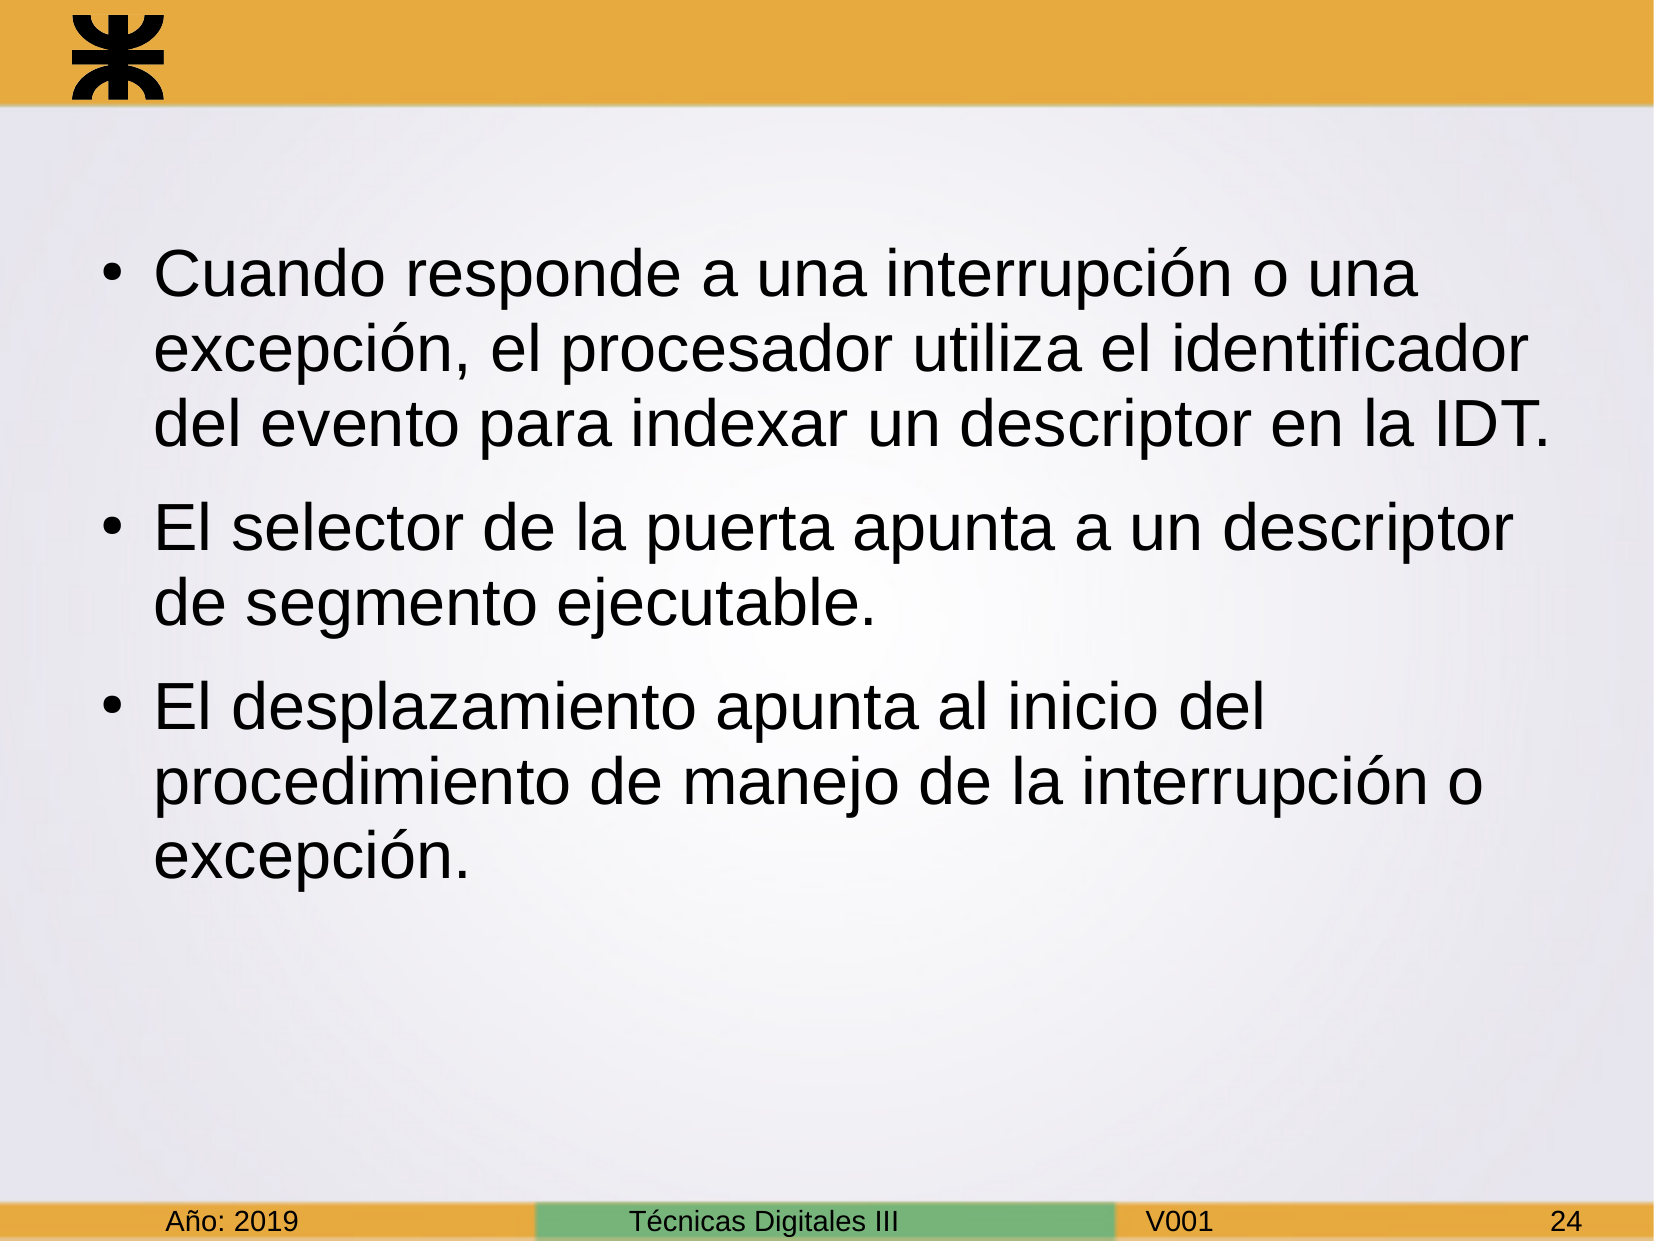

#
Cuando responde a una interrupción o una excepción, el procesador utiliza el identificador del evento para indexar un descriptor en la IDT.
El selector de la puerta apunta a un descriptor de segmento ejecutable.
El desplazamiento apunta al inicio del procedimiento de manejo de la interrupción o excepción.
2013
Técnicas Digitales III
24